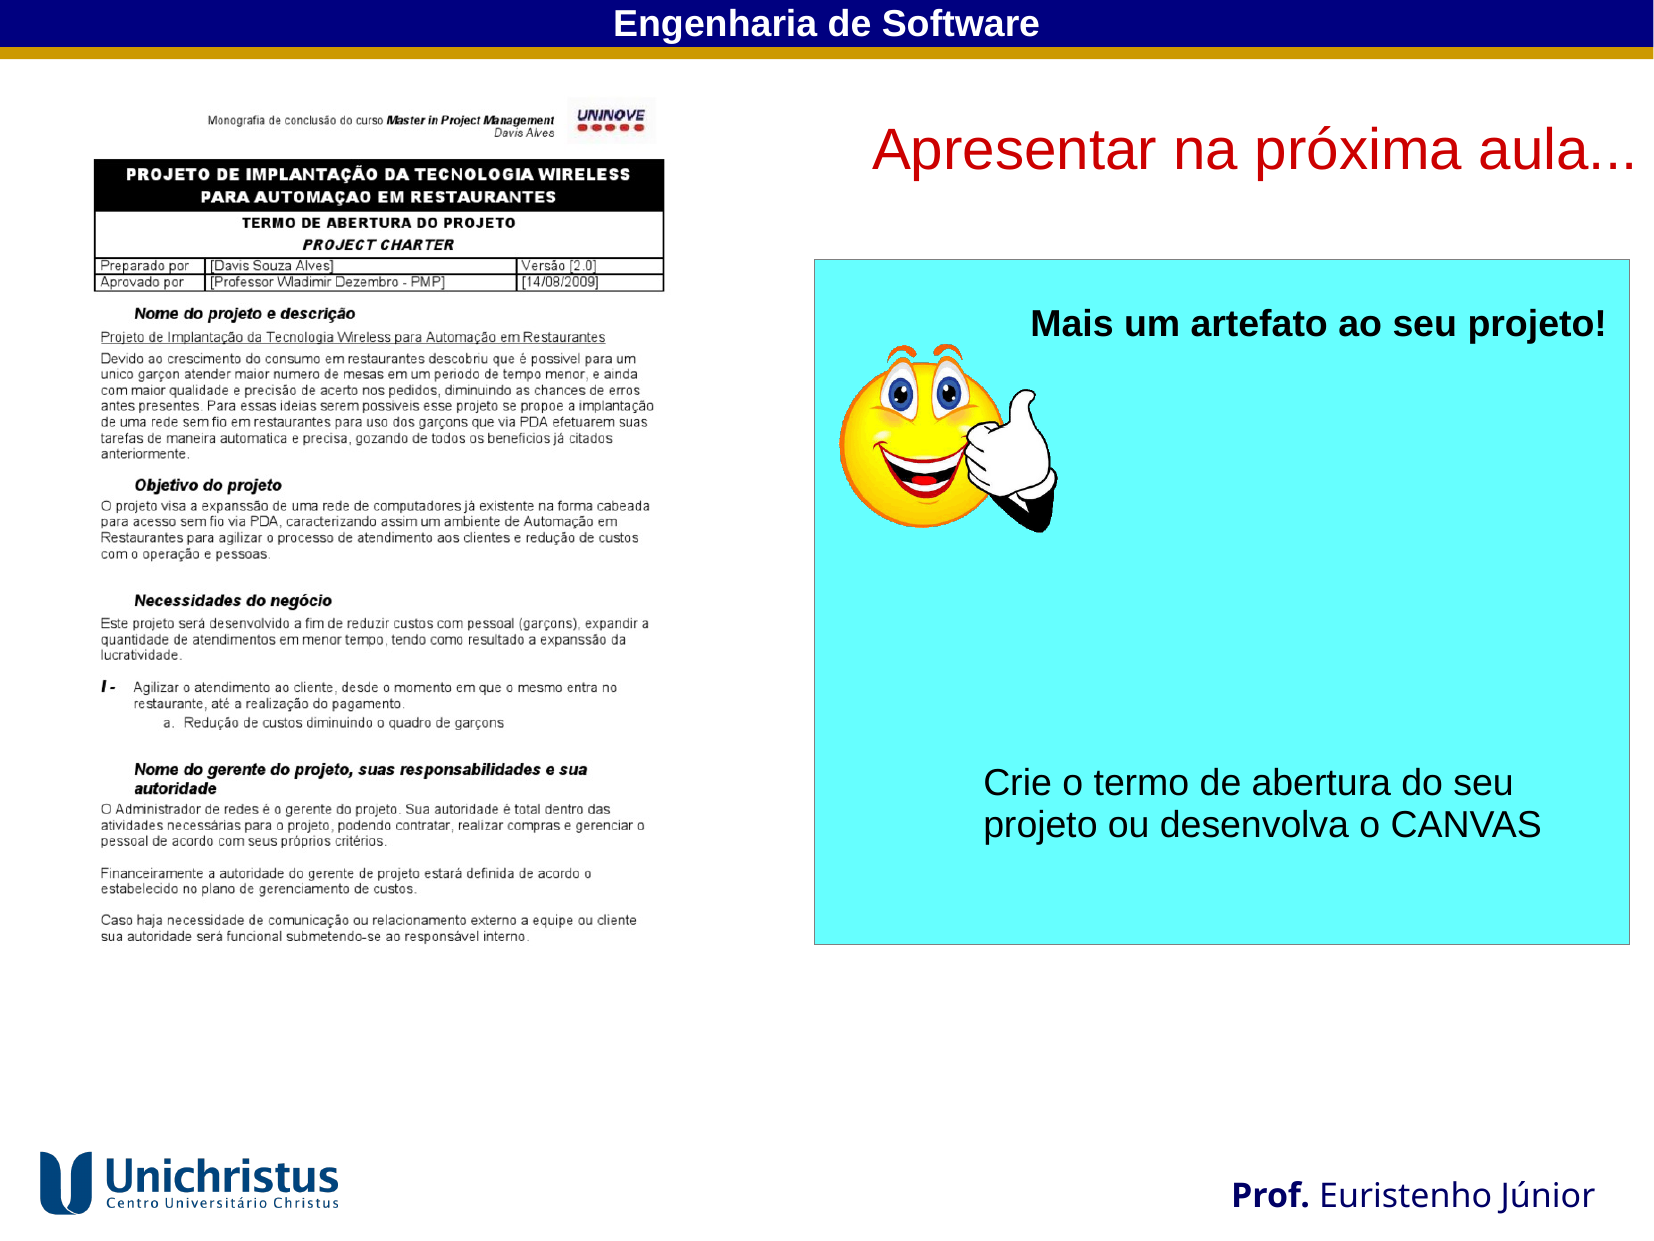

Engenharia de Software
Apresentar na próxima aula...
Mais um artefato ao seu projeto!
Crie o termo de abertura do seu
projeto ou desenvolva o CANVAS
Prof. Euristenho Júnior